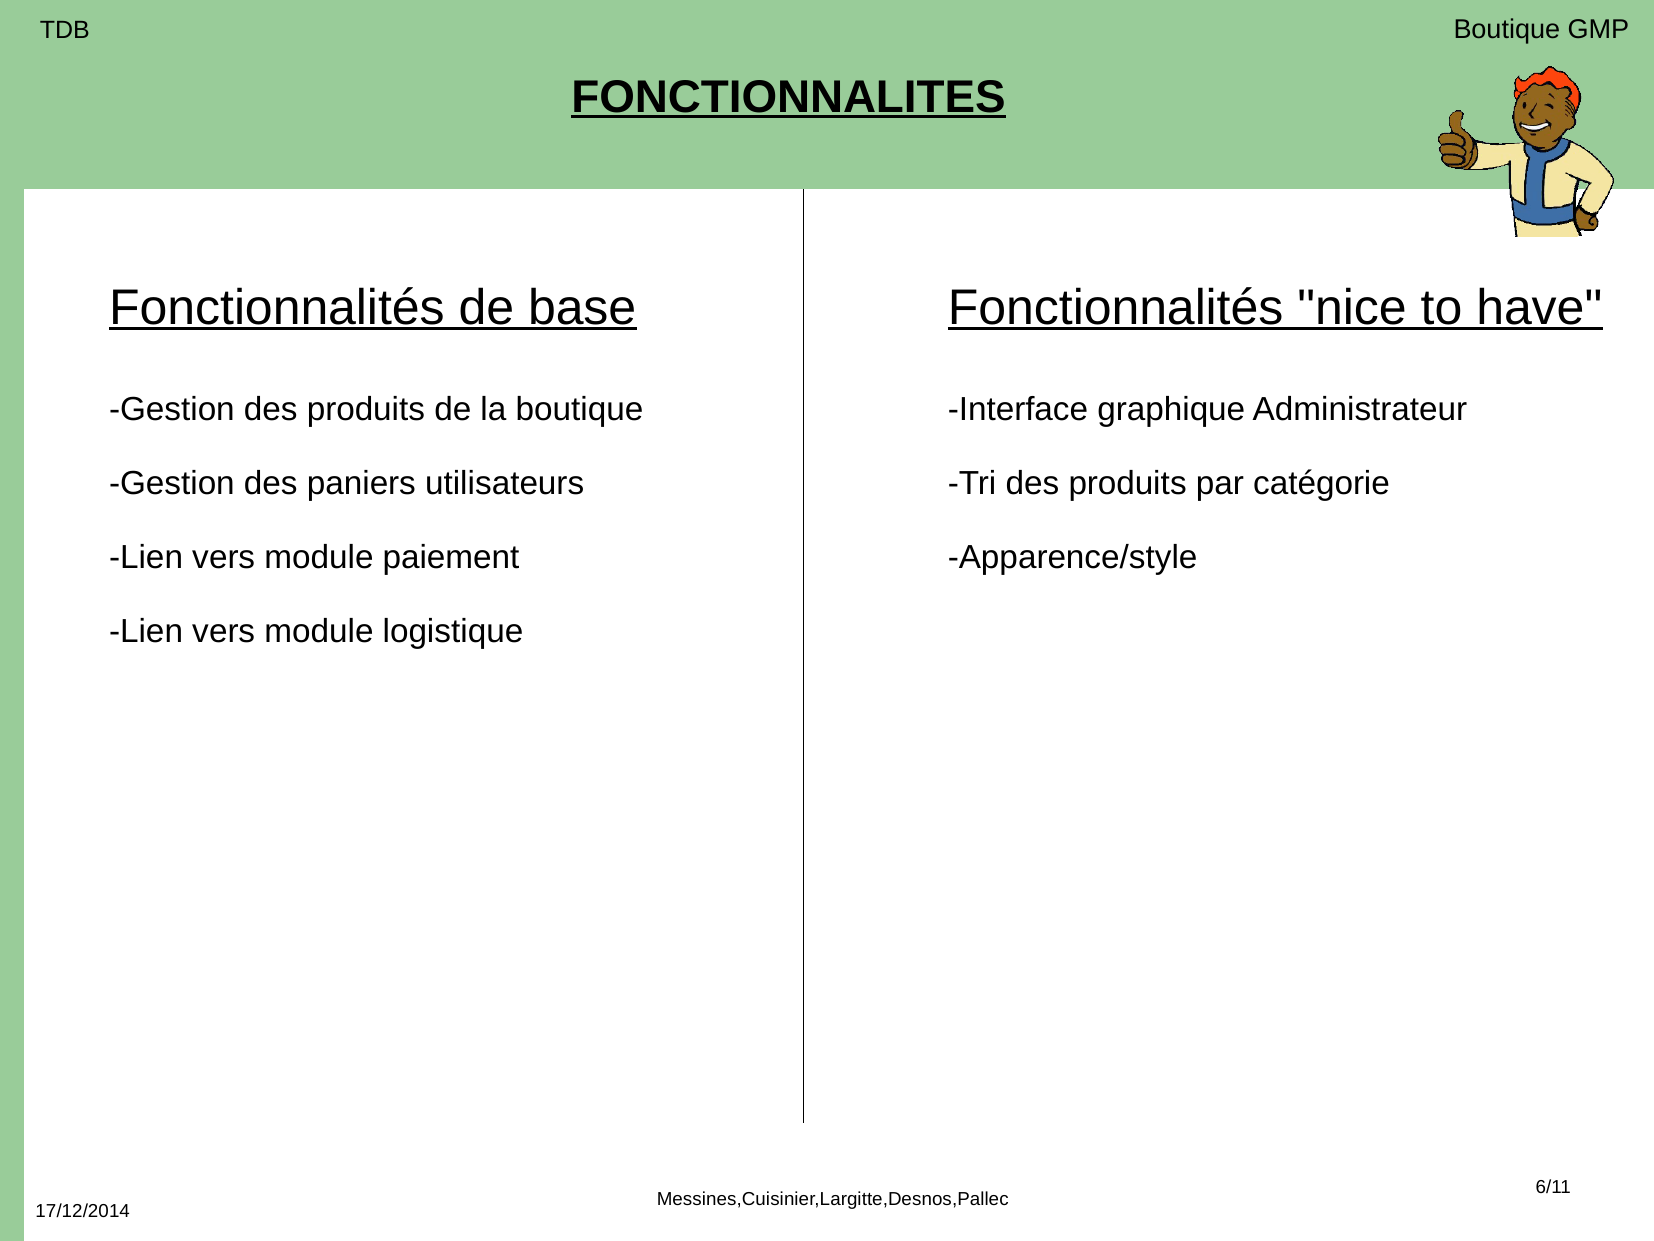

Boutique GMP
TDB
PRESENTATION DU PROJET
FONCTIONNALITES
Fonctionnalités de base
-Gestion des produits de la boutique
-Gestion des paniers utilisateurs
-Lien vers module paiement
-Lien vers module logistique
Fonctionnalités "nice to have"
-Interface graphique Administrateur
-Tri des produits par catégorie
-Apparence/style
6/11
Messines,Cuisinier,Largitte,Desnos,Pallec
17/12/2014